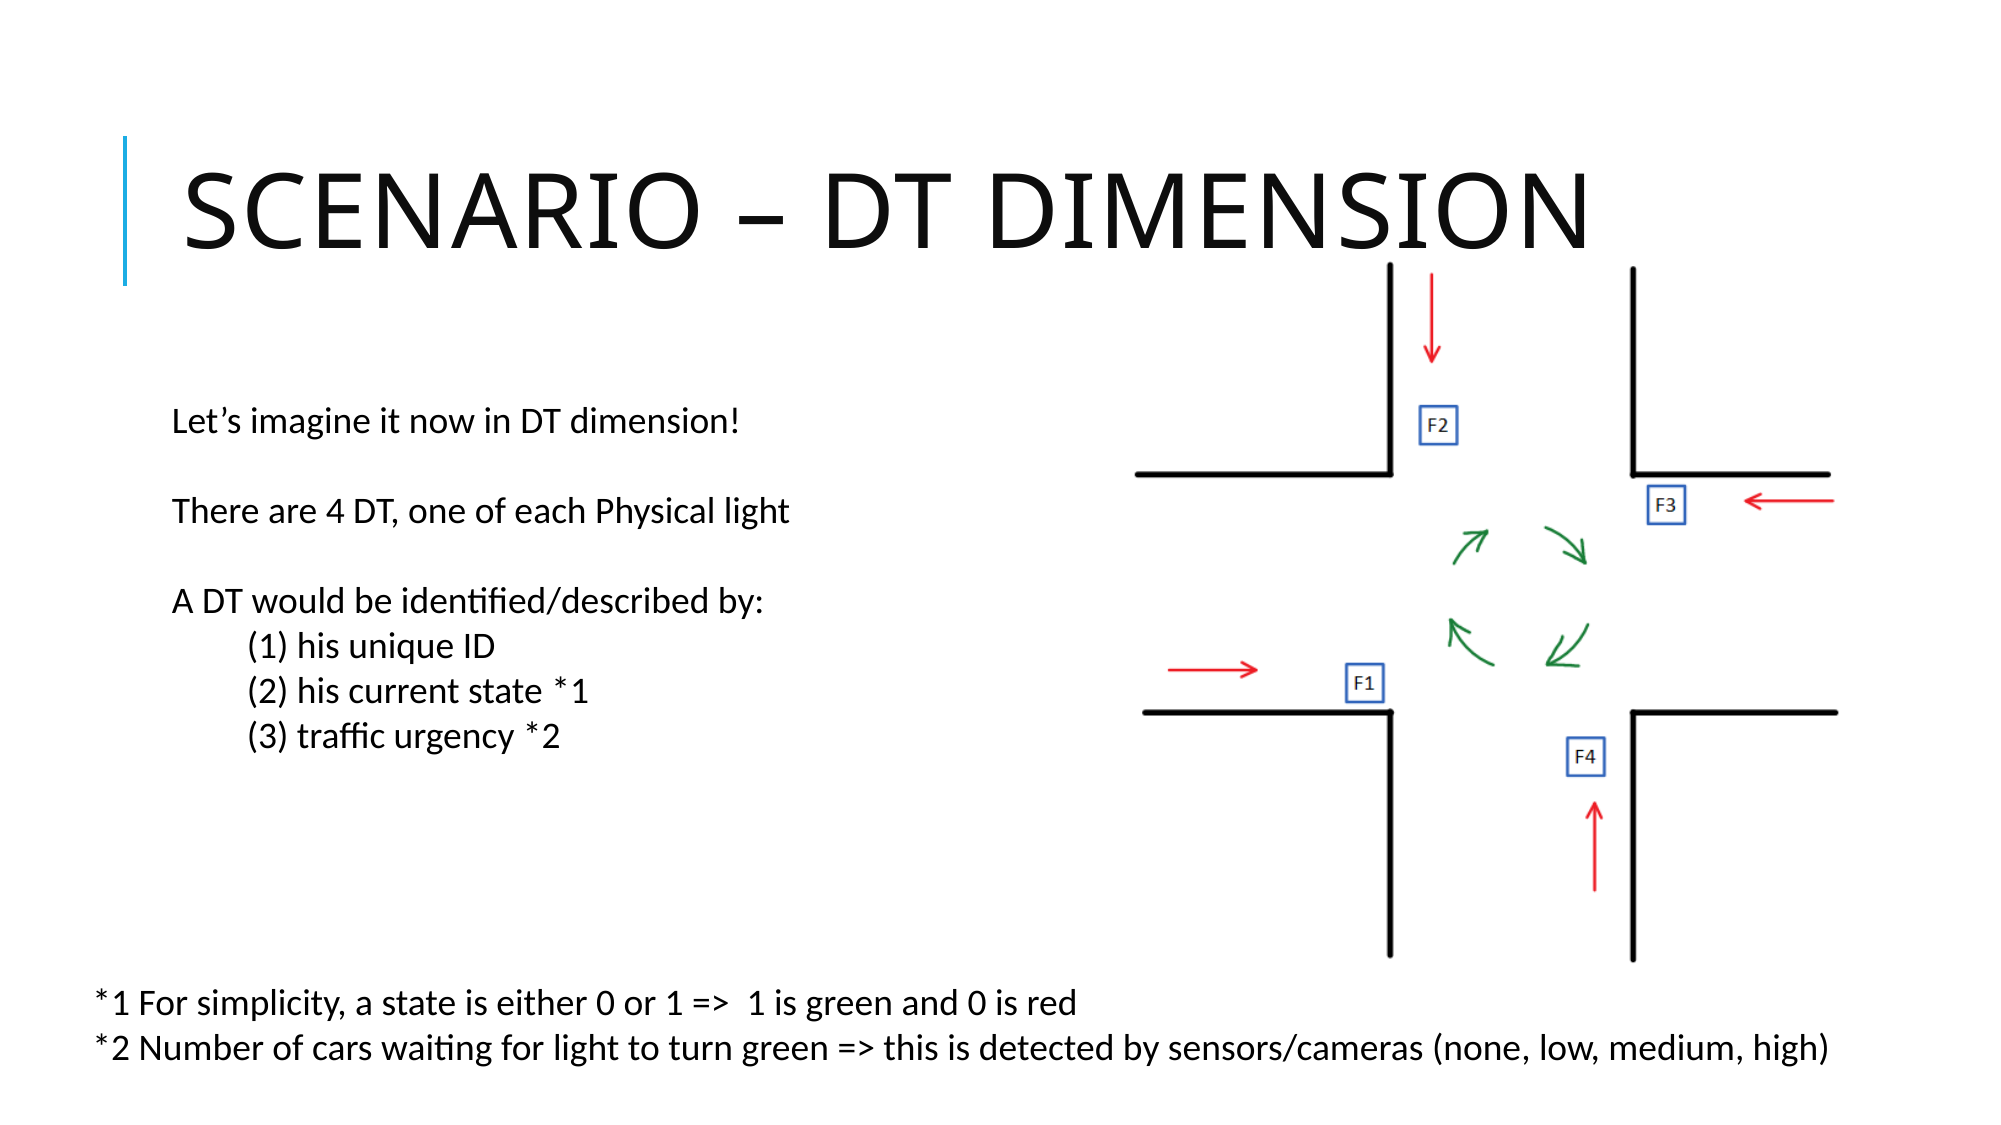

# Scenario – DT dimension
Let’s imagine it now in DT dimension!
There are 4 DT, one of each Physical light
A DT would be identified/described by:
	(1) his unique ID
	(2) his current state *1
	(3) traffic urgency *2
*1 For simplicity, a state is either 0 or 1 => 1 is green and 0 is red
*2 Number of cars waiting for light to turn green => this is detected by sensors/cameras (none, low, medium, high)